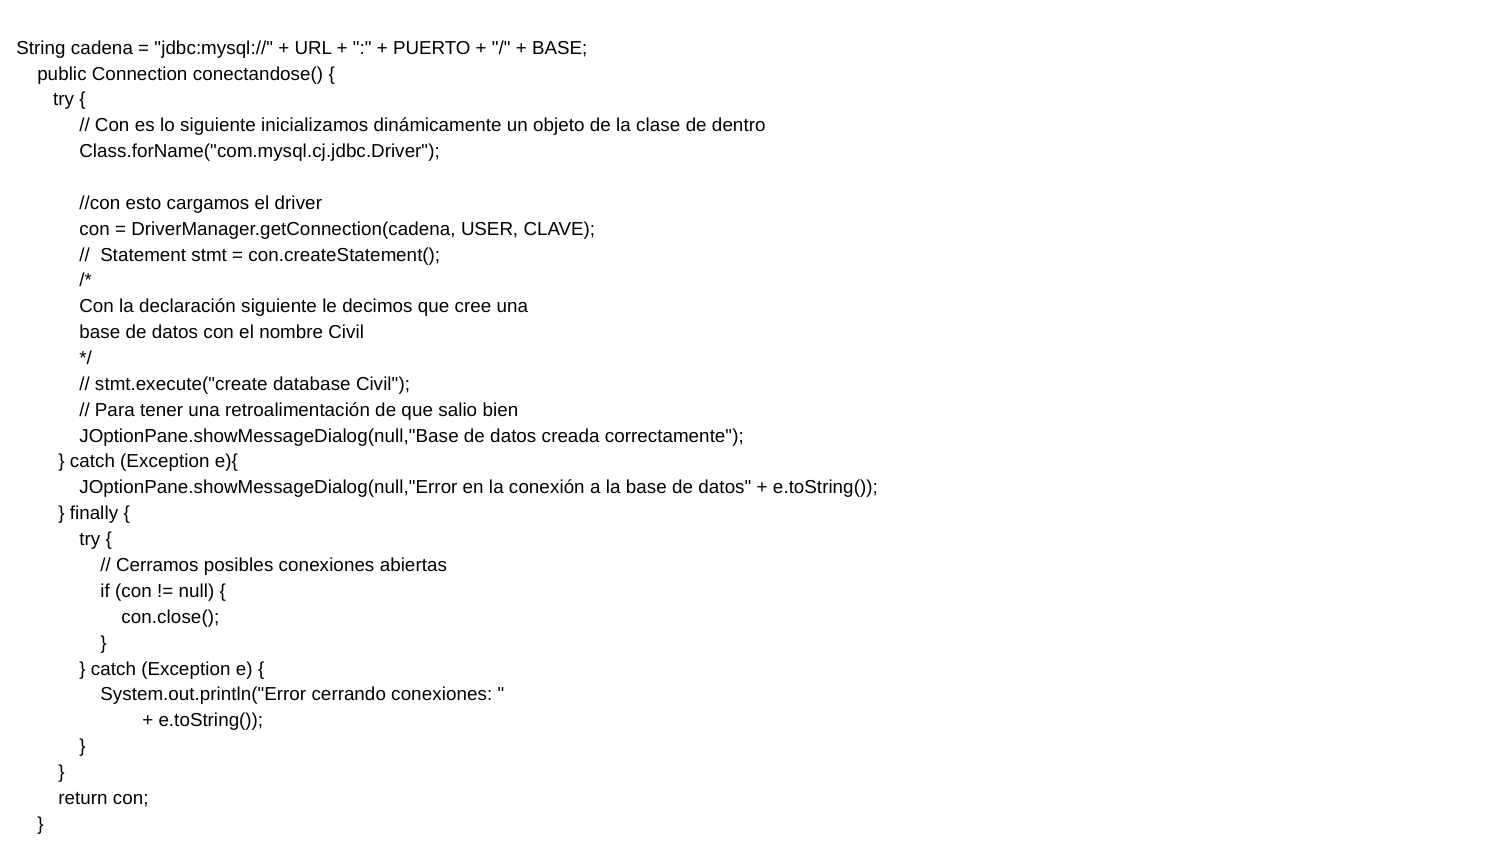

String cadena = "jdbc:mysql://" + URL + ":" + PUERTO + "/" + BASE;
 public Connection conectandose() {
 try {
 // Con es lo siguiente inicializamos dinámicamente un objeto de la clase de dentro
 Class.forName("com.mysql.cj.jdbc.Driver");
 //con esto cargamos el driver
 con = DriverManager.getConnection(cadena, USER, CLAVE);
 // Statement stmt = con.createStatement();
 /*
 Con la declaración siguiente le decimos que cree una
 base de datos con el nombre Civil
 */
 // stmt.execute("create database Civil");
 // Para tener una retroalimentación de que salio bien
 JOptionPane.showMessageDialog(null,"Base de datos creada correctamente");
 } catch (Exception e){
 JOptionPane.showMessageDialog(null,"Error en la conexión a la base de datos" + e.toString());
 } finally {
 try {
 // Cerramos posibles conexiones abiertas
 if (con != null) {
 con.close();
 }
 } catch (Exception e) {
 System.out.println("Error cerrando conexiones: "
 + e.toString());
 }
 }
 return con;
 }